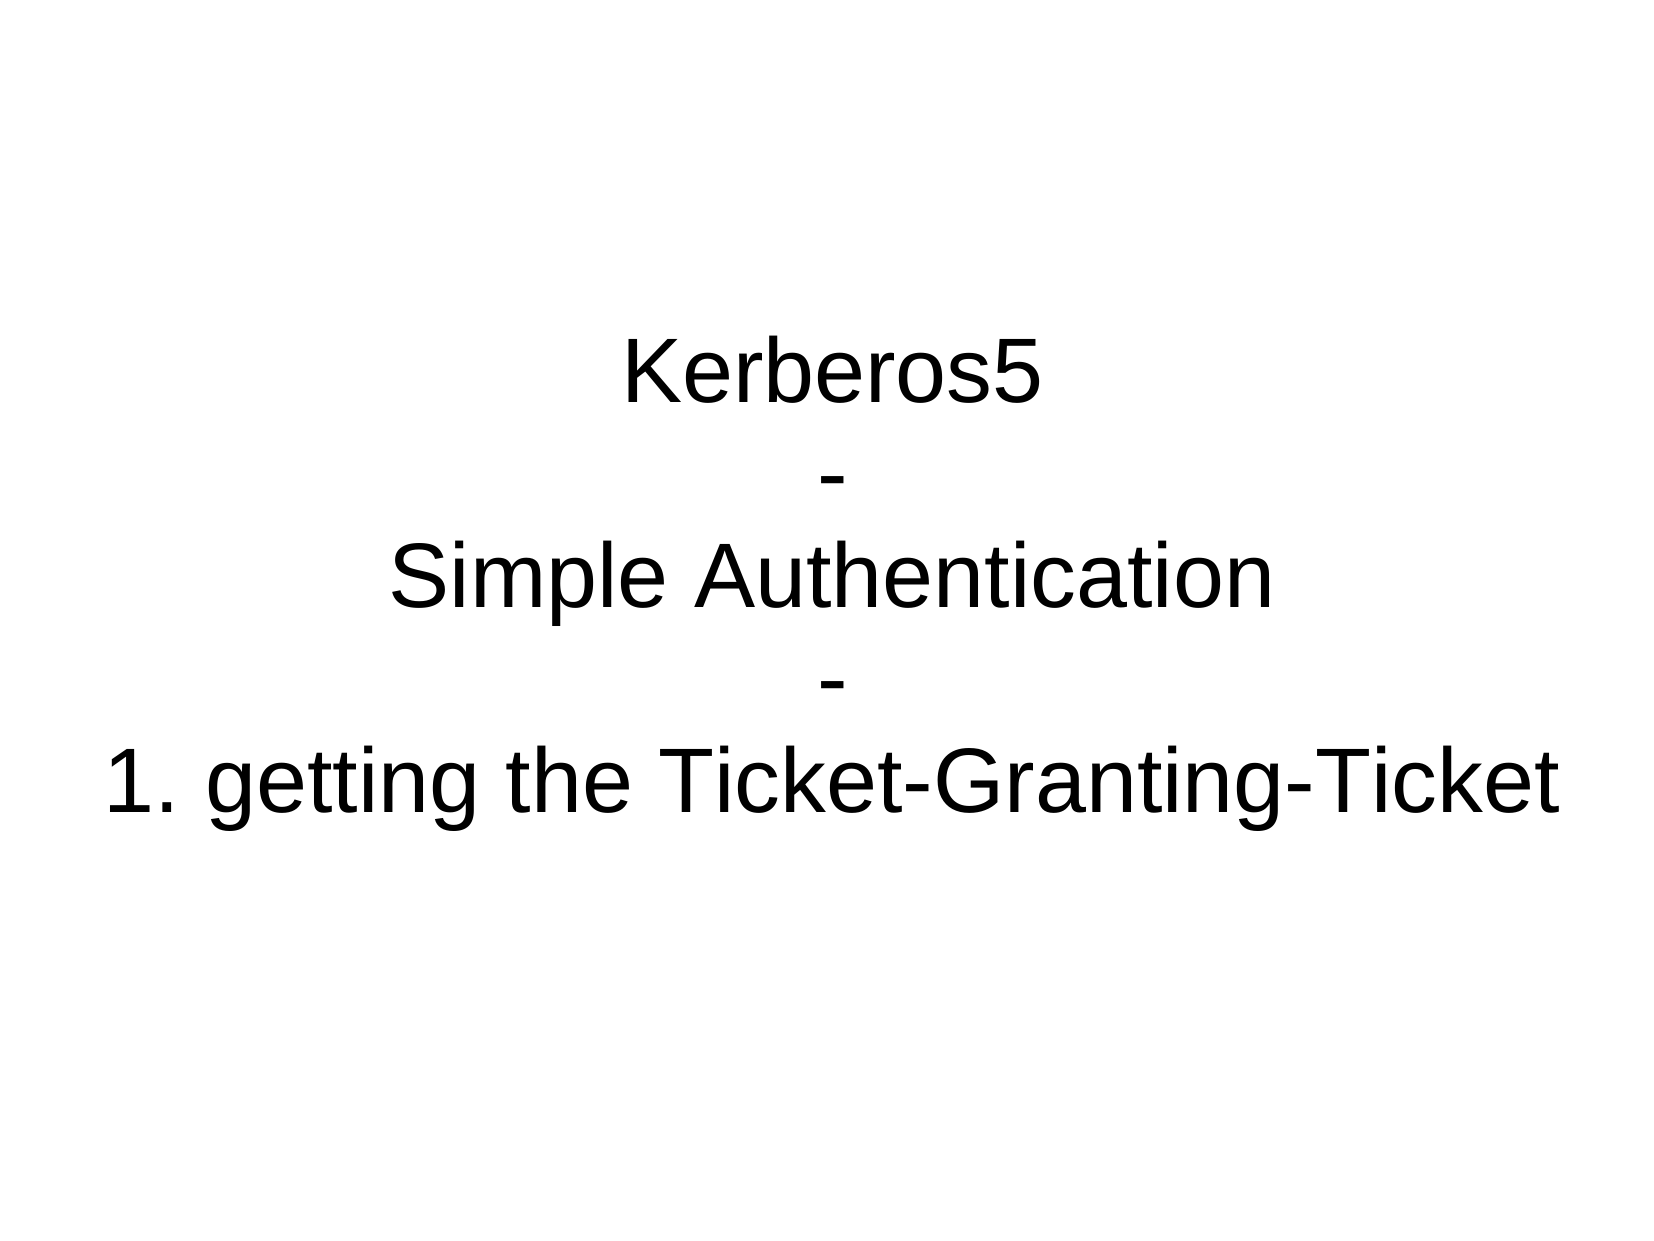

# Kerberos5 - Simple Authentication - 1. getting the Ticket-Granting-Ticket